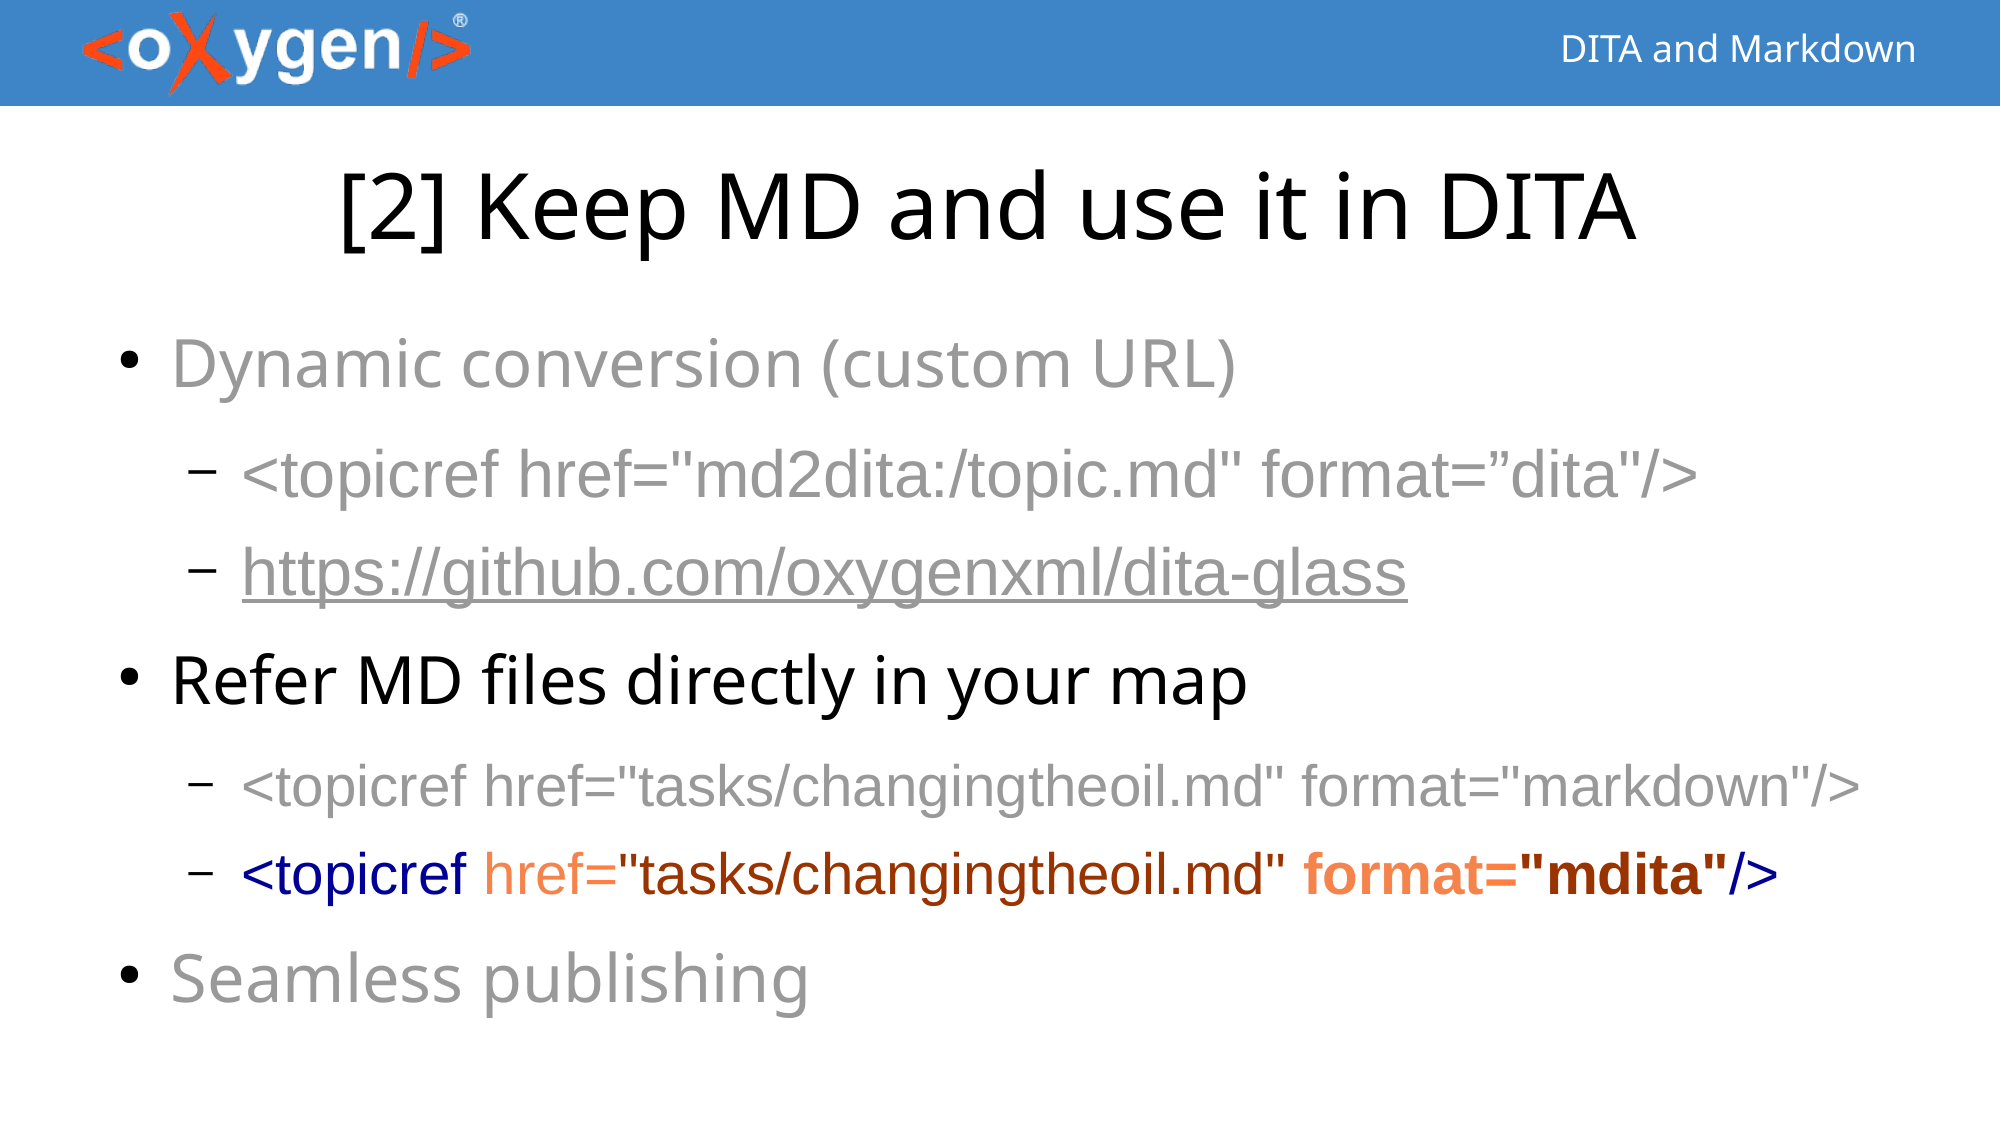

# [2] Keep MD and use it in DITA
Dynamic conversion (custom URL)
<topicref href="md2dita:/topic.md" format=”dita"/>
https://github.com/oxygenxml/dita-glass
Refer MD files directly in your map
<topicref href="tasks/changingtheoil.md" format="markdown"/>
<topicref href="tasks/changingtheoil.md" format="mdita"/>
Seamless publishing